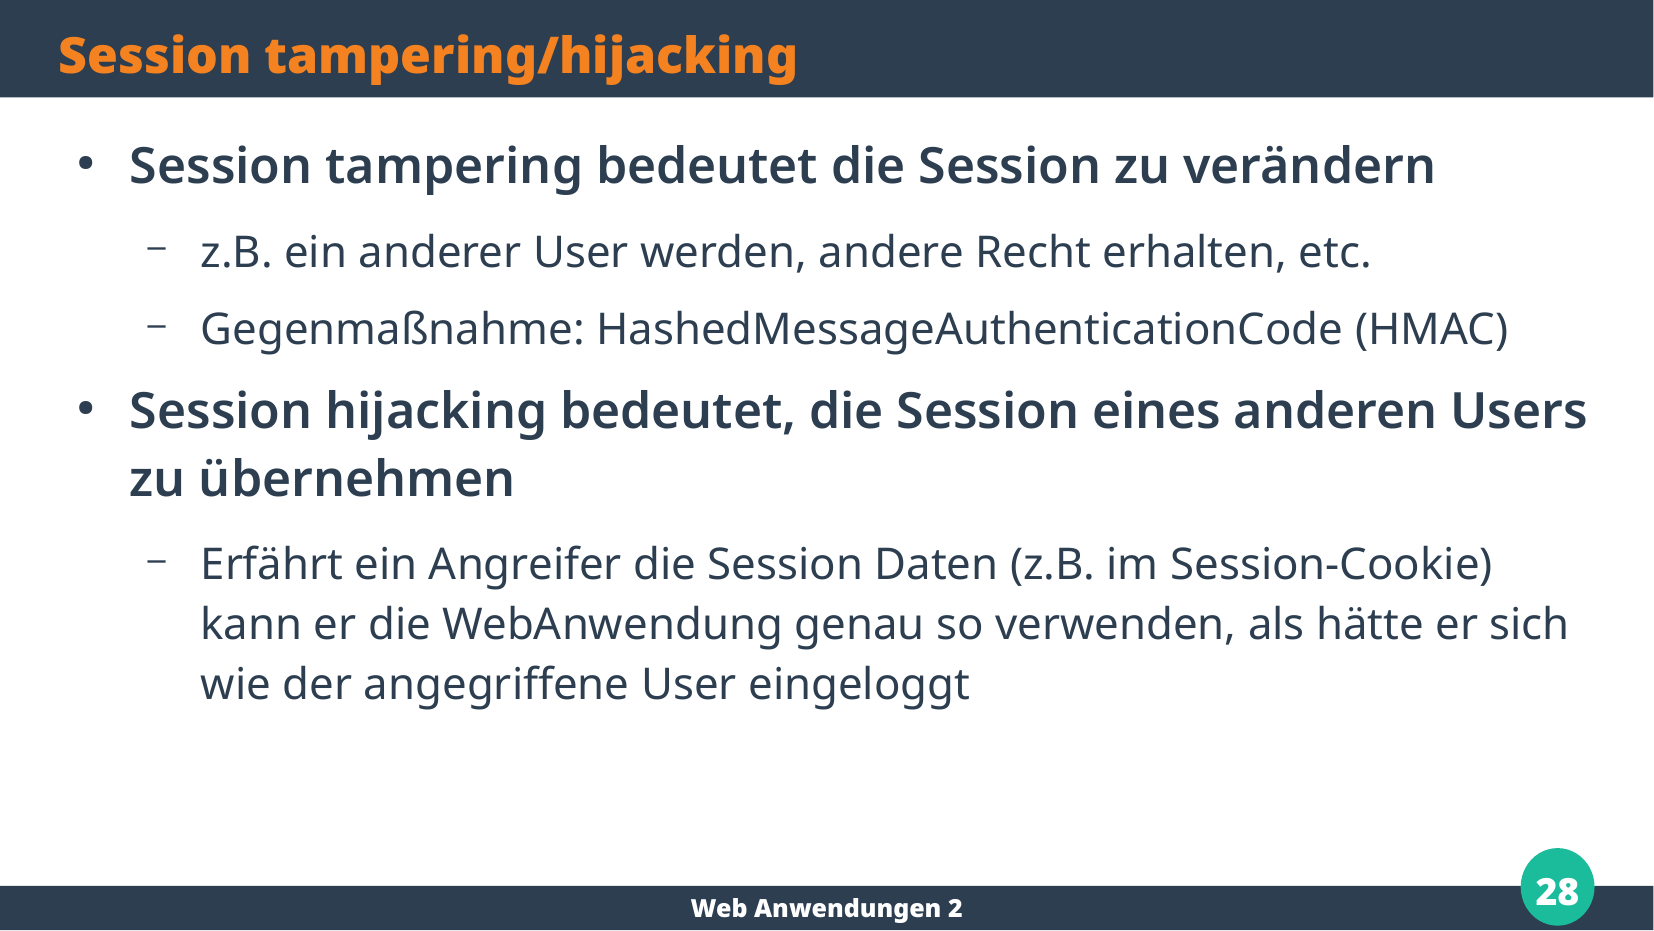

# Session tampering/hijacking
Session tampering bedeutet die Session zu verändern
z.B. ein anderer User werden, andere Recht erhalten, etc.
Gegenmaßnahme: HashedMessageAuthenticationCode (HMAC)
Session hijacking bedeutet, die Session eines anderen Users zu übernehmen
Erfährt ein Angreifer die Session Daten (z.B. im Session-Cookie) kann er die WebAnwendung genau so verwenden, als hätte er sich wie der angegriffene User eingeloggt
28